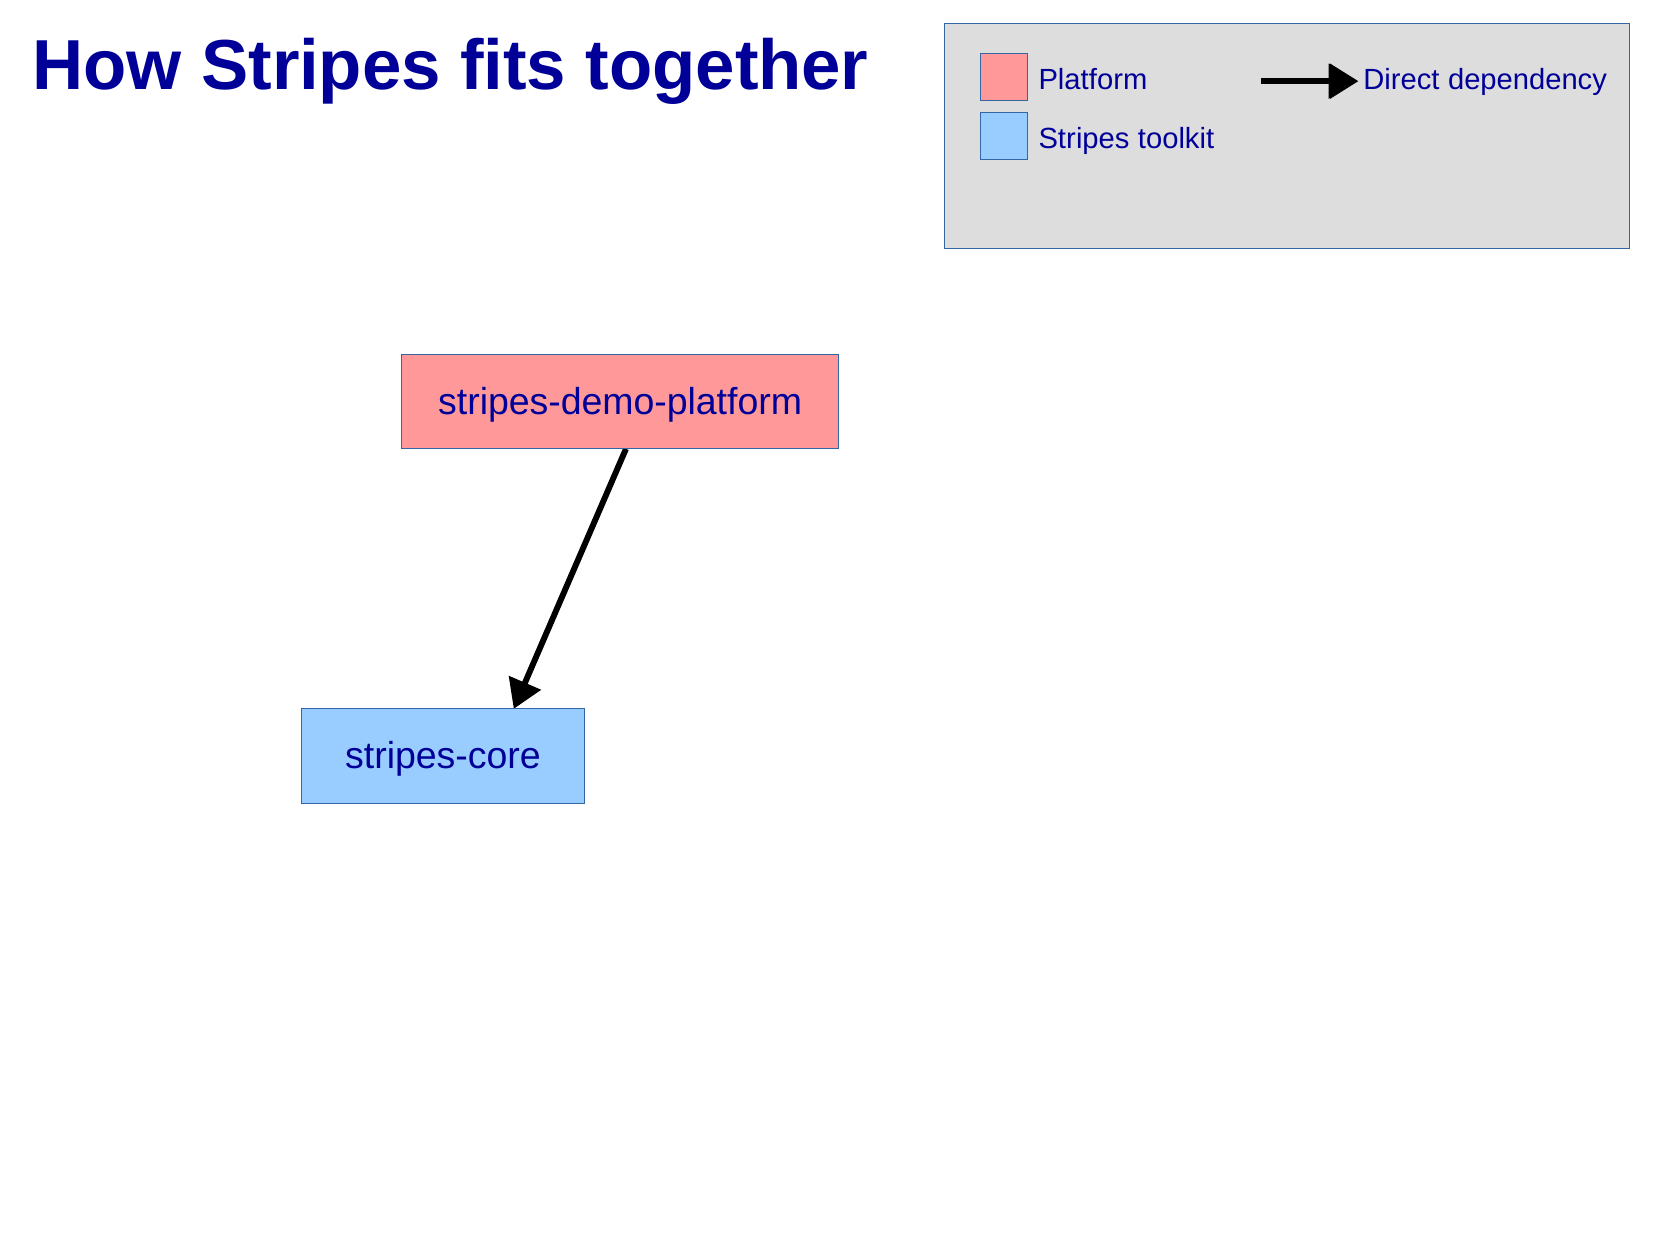

How Stripes fits together
Platform
Stripes toolkit
Direct dependency
stripes-demo-platform
stripes-core